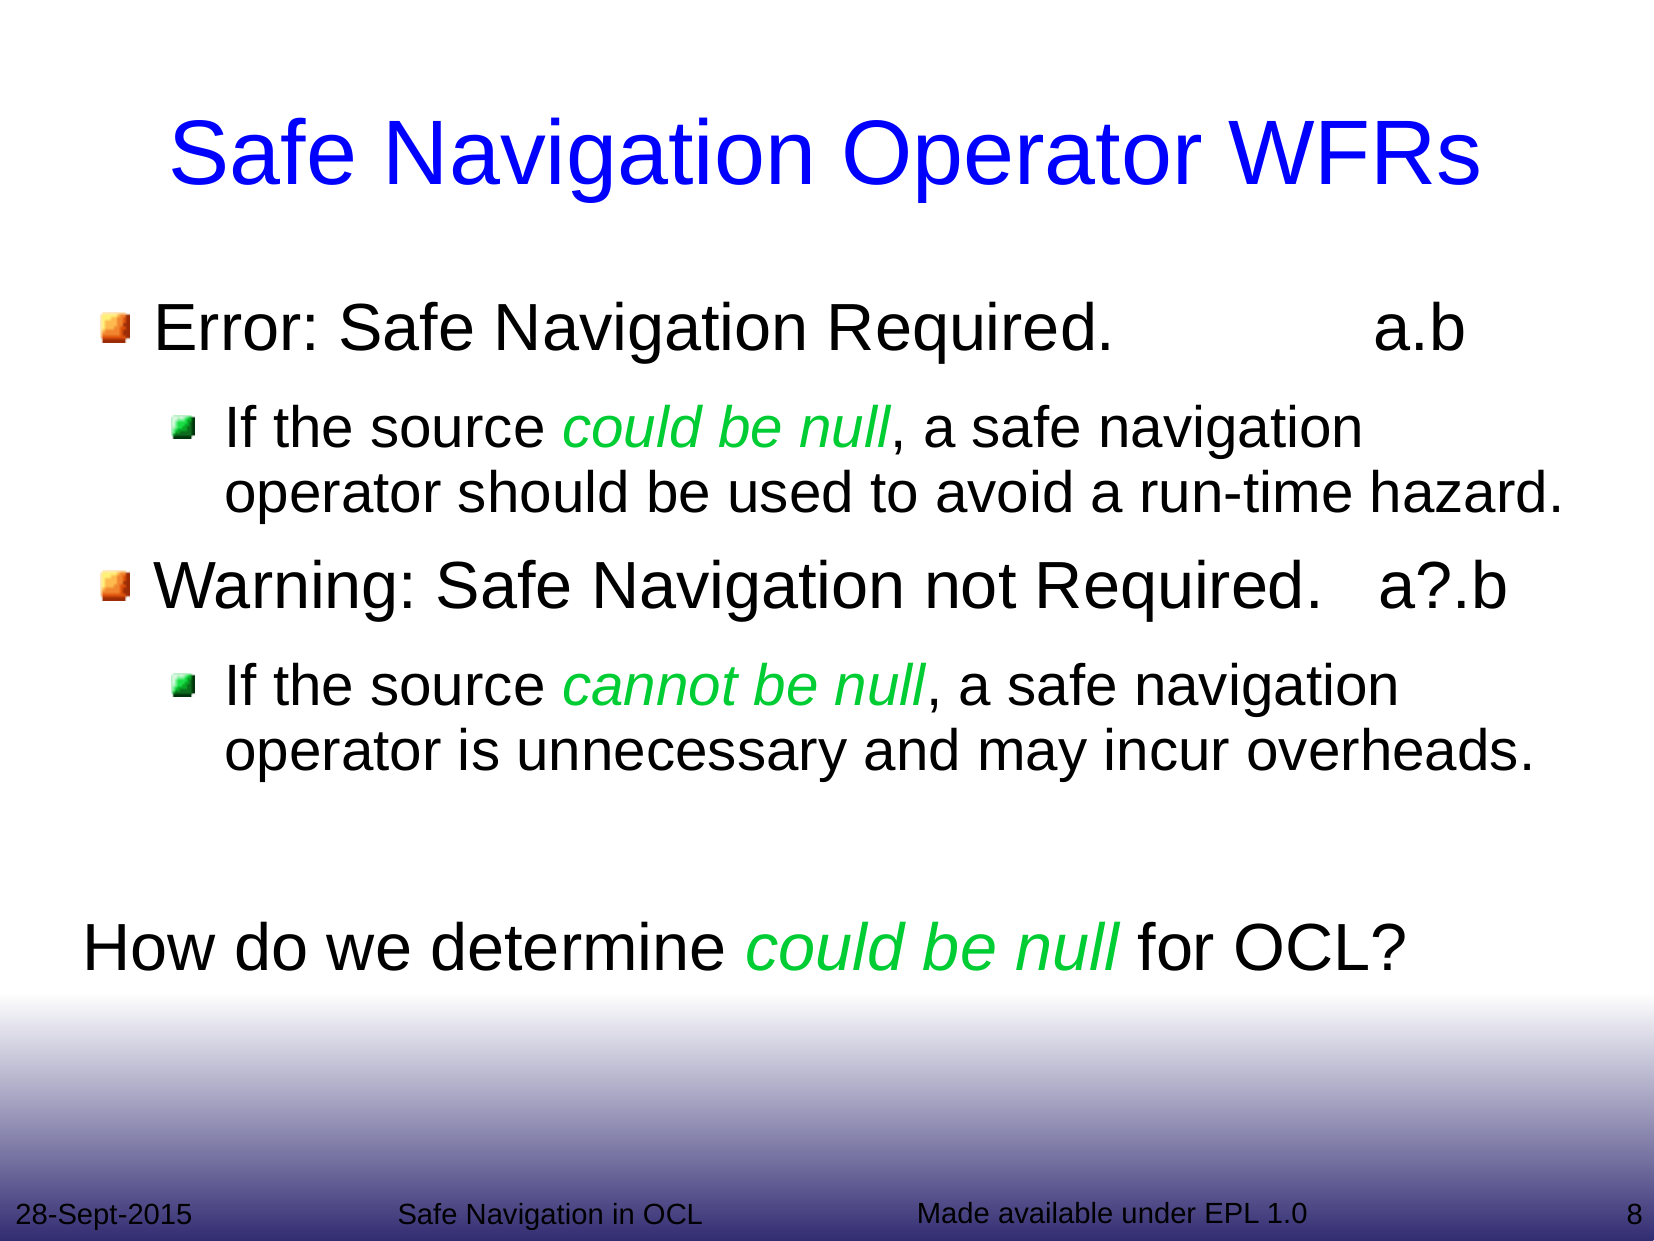

# Safe Navigation Operator WFRs
Error: Safe Navigation Required. a.b
If the source could be null, a safe navigation operator should be used to avoid a run-time hazard.
Warning: Safe Navigation not Required. a?.b
If the source cannot be null, a safe navigation operator is unnecessary and may incur overheads.
How do we determine could be null for OCL?
28-Sept-2015
Safe Navigation in OCL
8